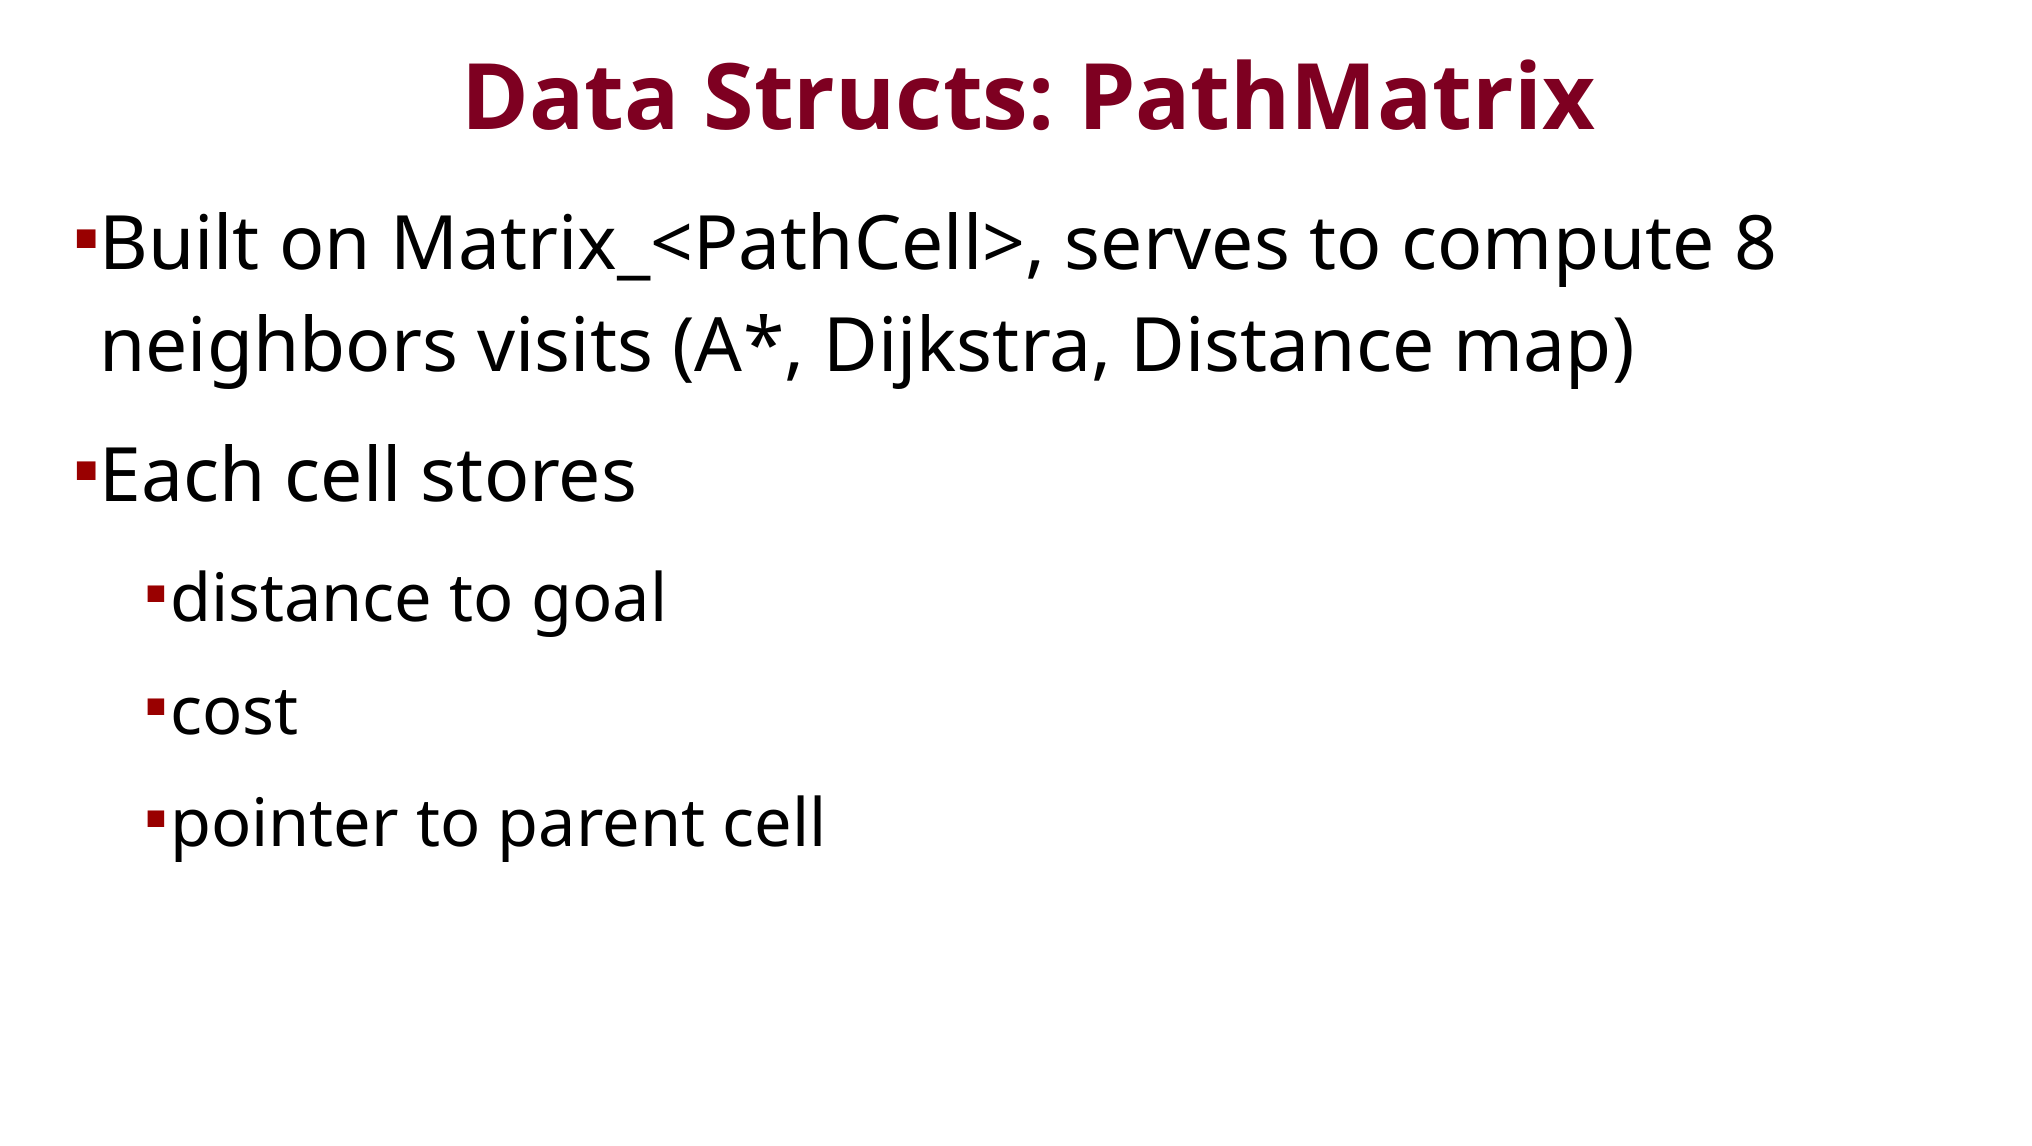

# Data Structs: PathMatrix
Built on Matrix_<PathCell>, serves to compute 8 neighbors visits (A*, Dijkstra, Distance map)
Each cell stores
distance to goal
cost
pointer to parent cell